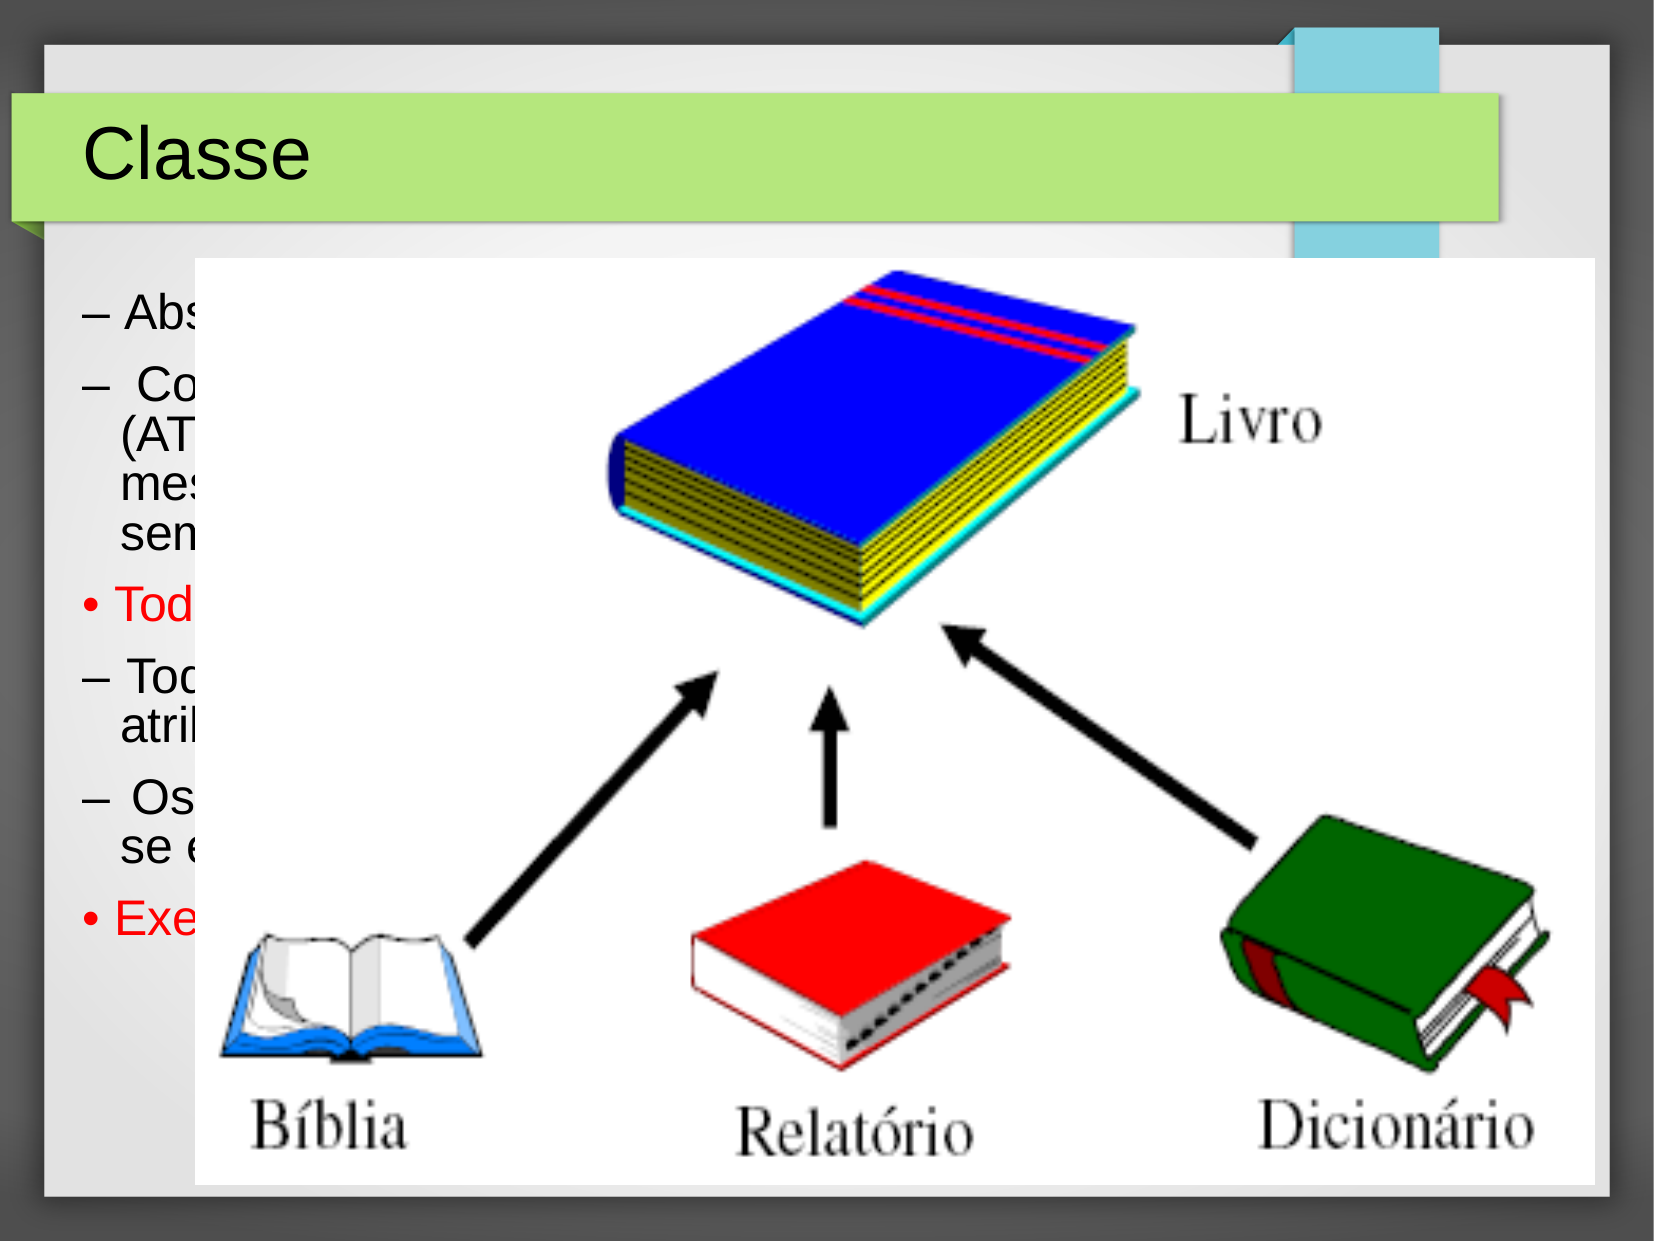

# Classe
– Abstração de um conjunto de objetos similares do mundo real
– Conjunto de objetos que possuem propriedades semelhantes (ATRIBUTOS), o mesmo comportamento (MÉTODOS), os mesmos relacionamentos com outros objetos e a mesma semântica
• Todo objeto é uma instância de uma Classe
– Todas as instâncias de uma classe têm valores próprios para os atributos especificados na classe
– Os objetos representados por determinada classe diferenciam-se entre si pelos valores de seus atributos
• Exemplo: – Classe de espécies em Zoologia